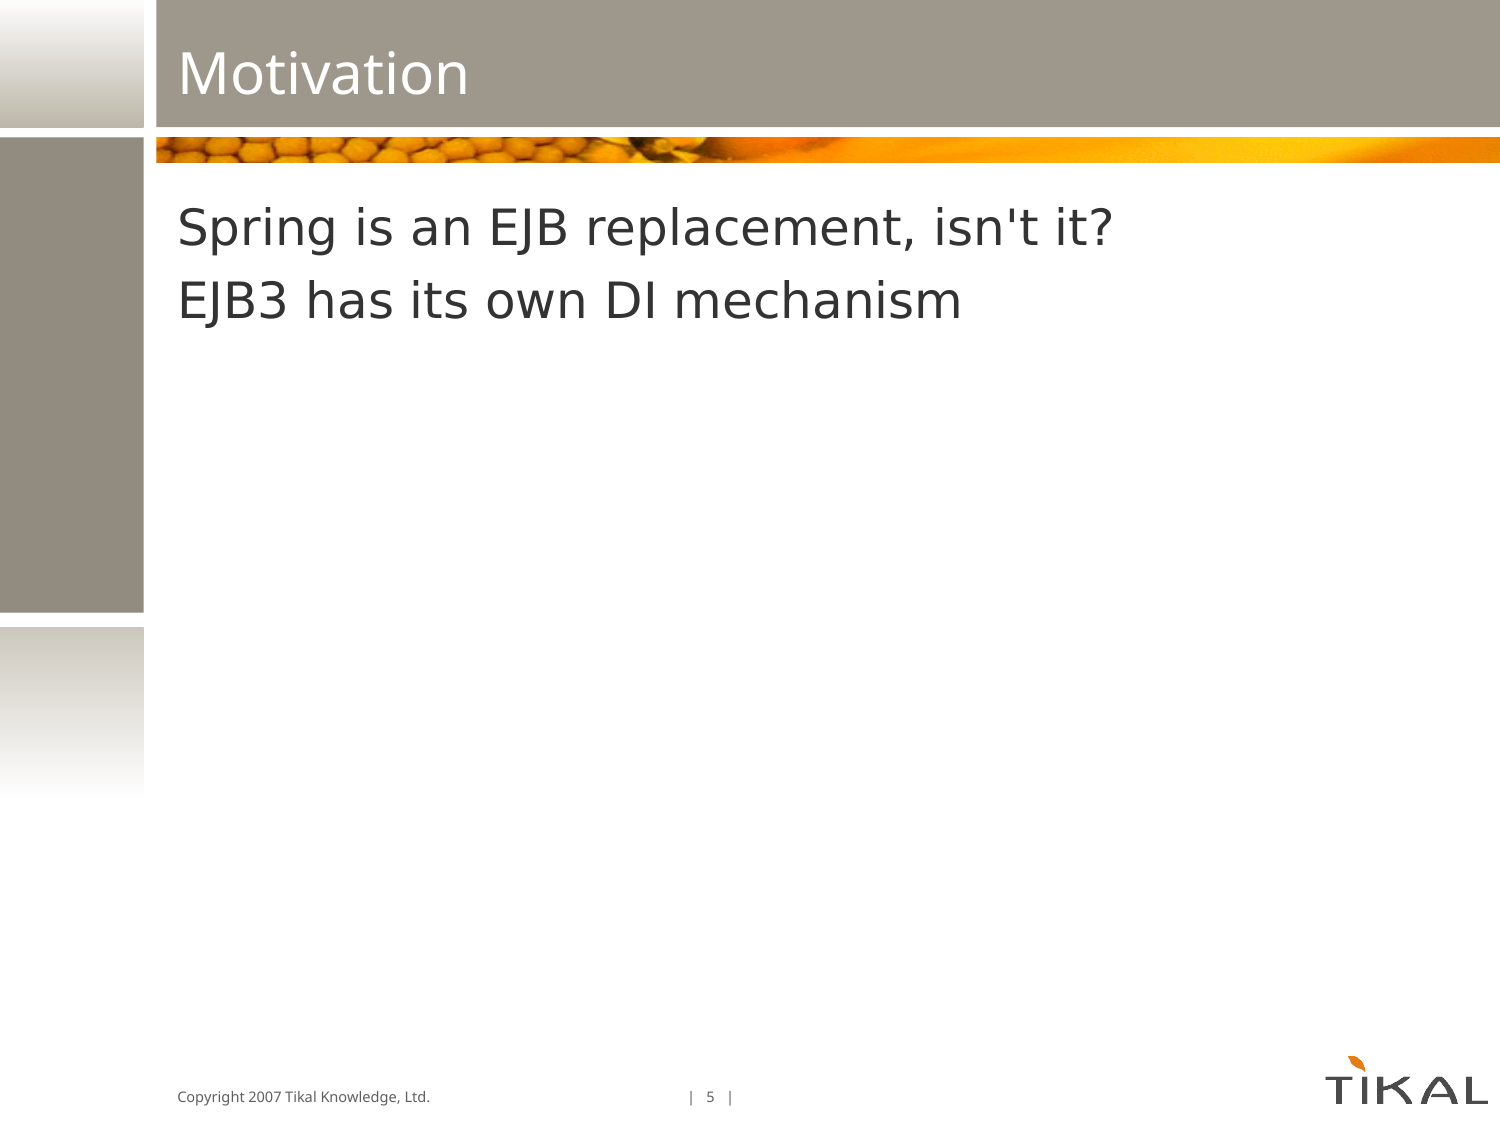

# Motivation
Spring is an EJB replacement, isn't it?
EJB3 has its own DI mechanism